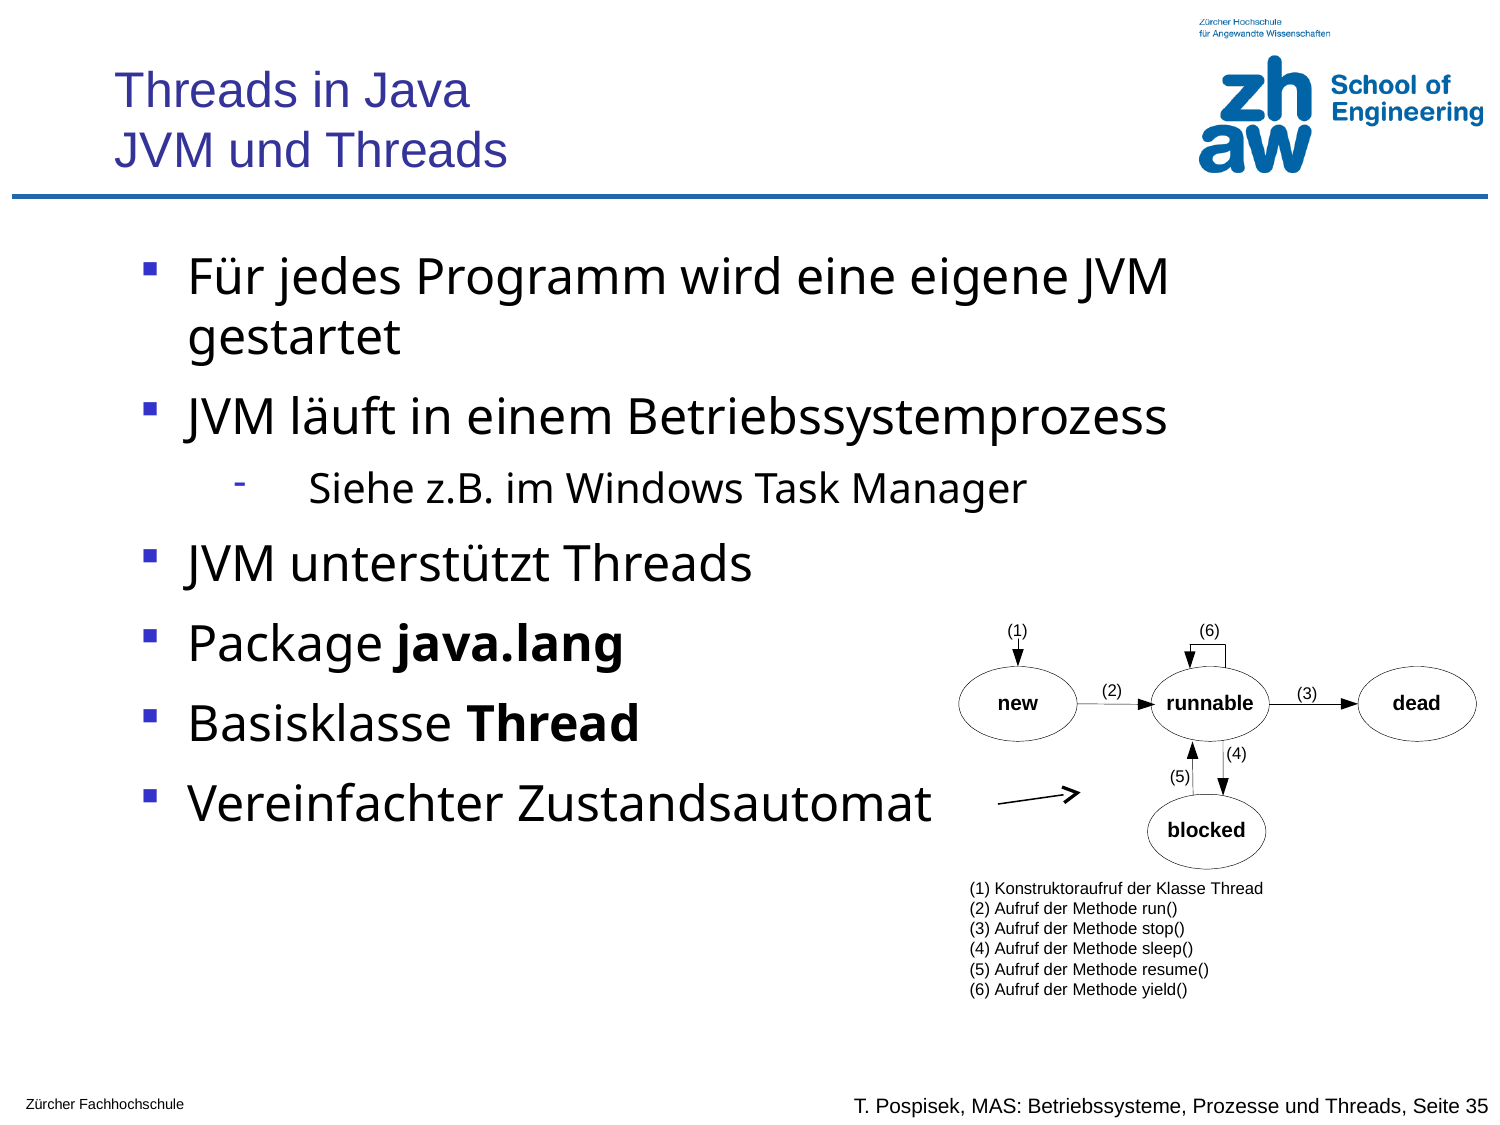

# Threads in Java JVM und Threads
Für jedes Programm wird eine eigene JVM gestartet
JVM läuft in einem Betriebssystemprozess
Siehe z.B. im Windows Task Manager
JVM unterstützt Threads
Package java.lang
Basisklasse Thread
Vereinfachter Zustandsautomat